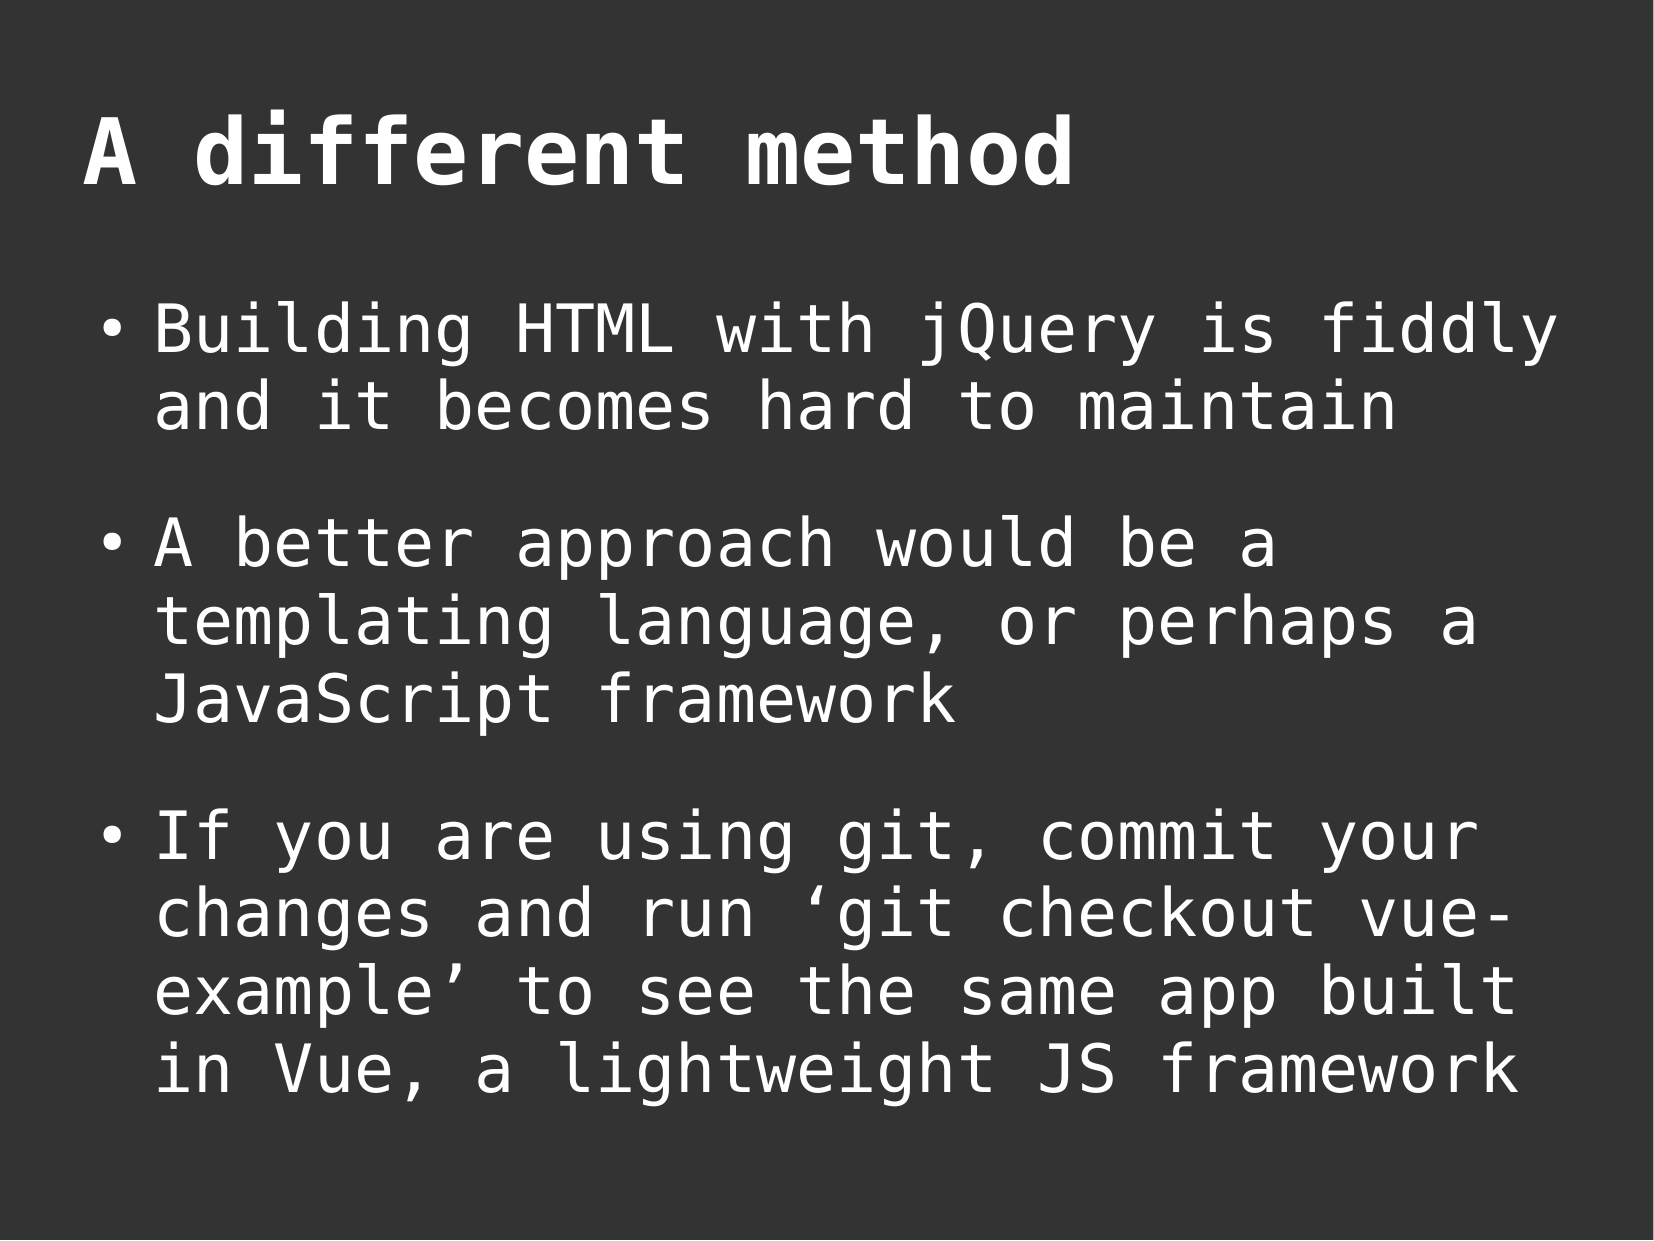

# A different method
Building HTML with jQuery is fiddly and it becomes hard to maintain
A better approach would be a templating language, or perhaps a JavaScript framework
If you are using git, commit your changes and run ‘git checkout vue-example’ to see the same app built in Vue, a lightweight JS framework